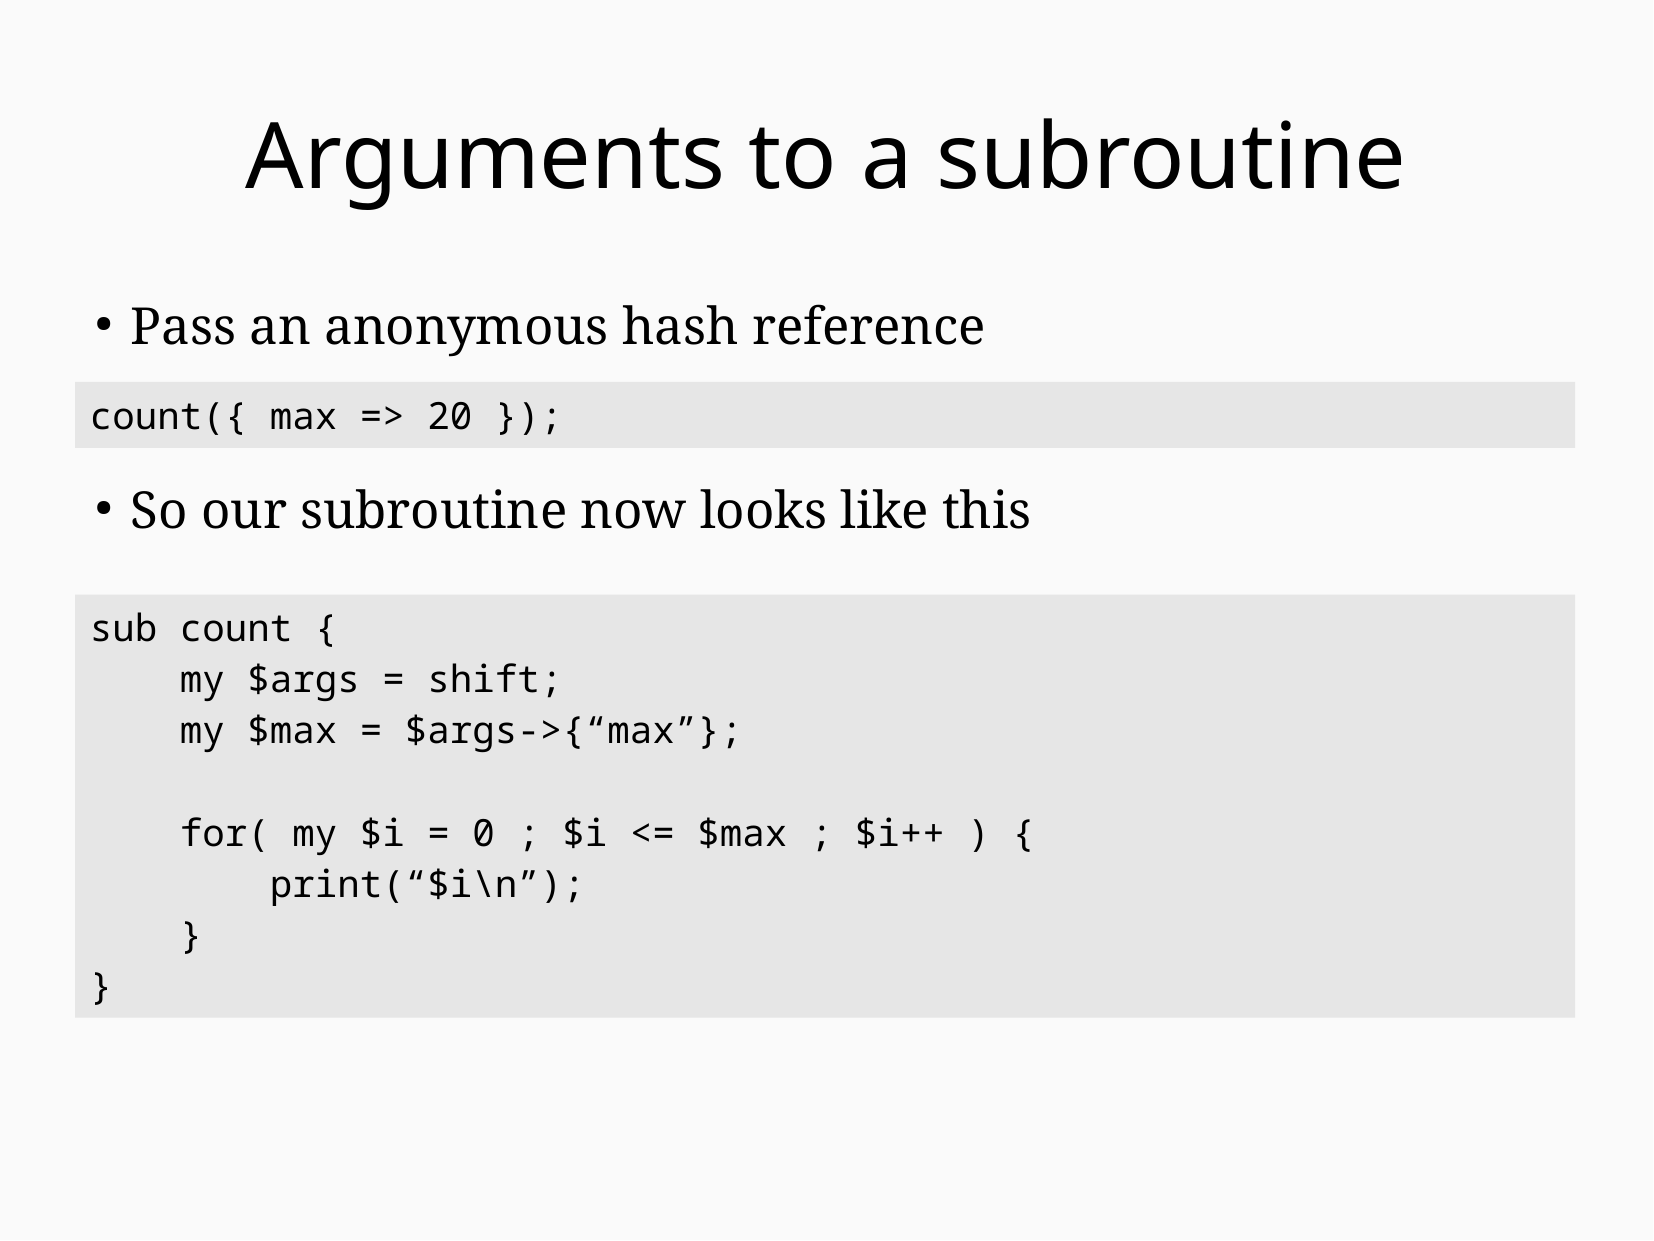

# Arguments to a subroutine
Pass an anonymous hash reference
So our subroutine now looks like this
And this is why references are important
count({ max => 20 });
sub count {
 my $args = shift;
 my $max = $args->{“max”};
 for( my $i = 0 ; $i <= $max ; $i++ ) {
 print(“$i\n”);
 }
}